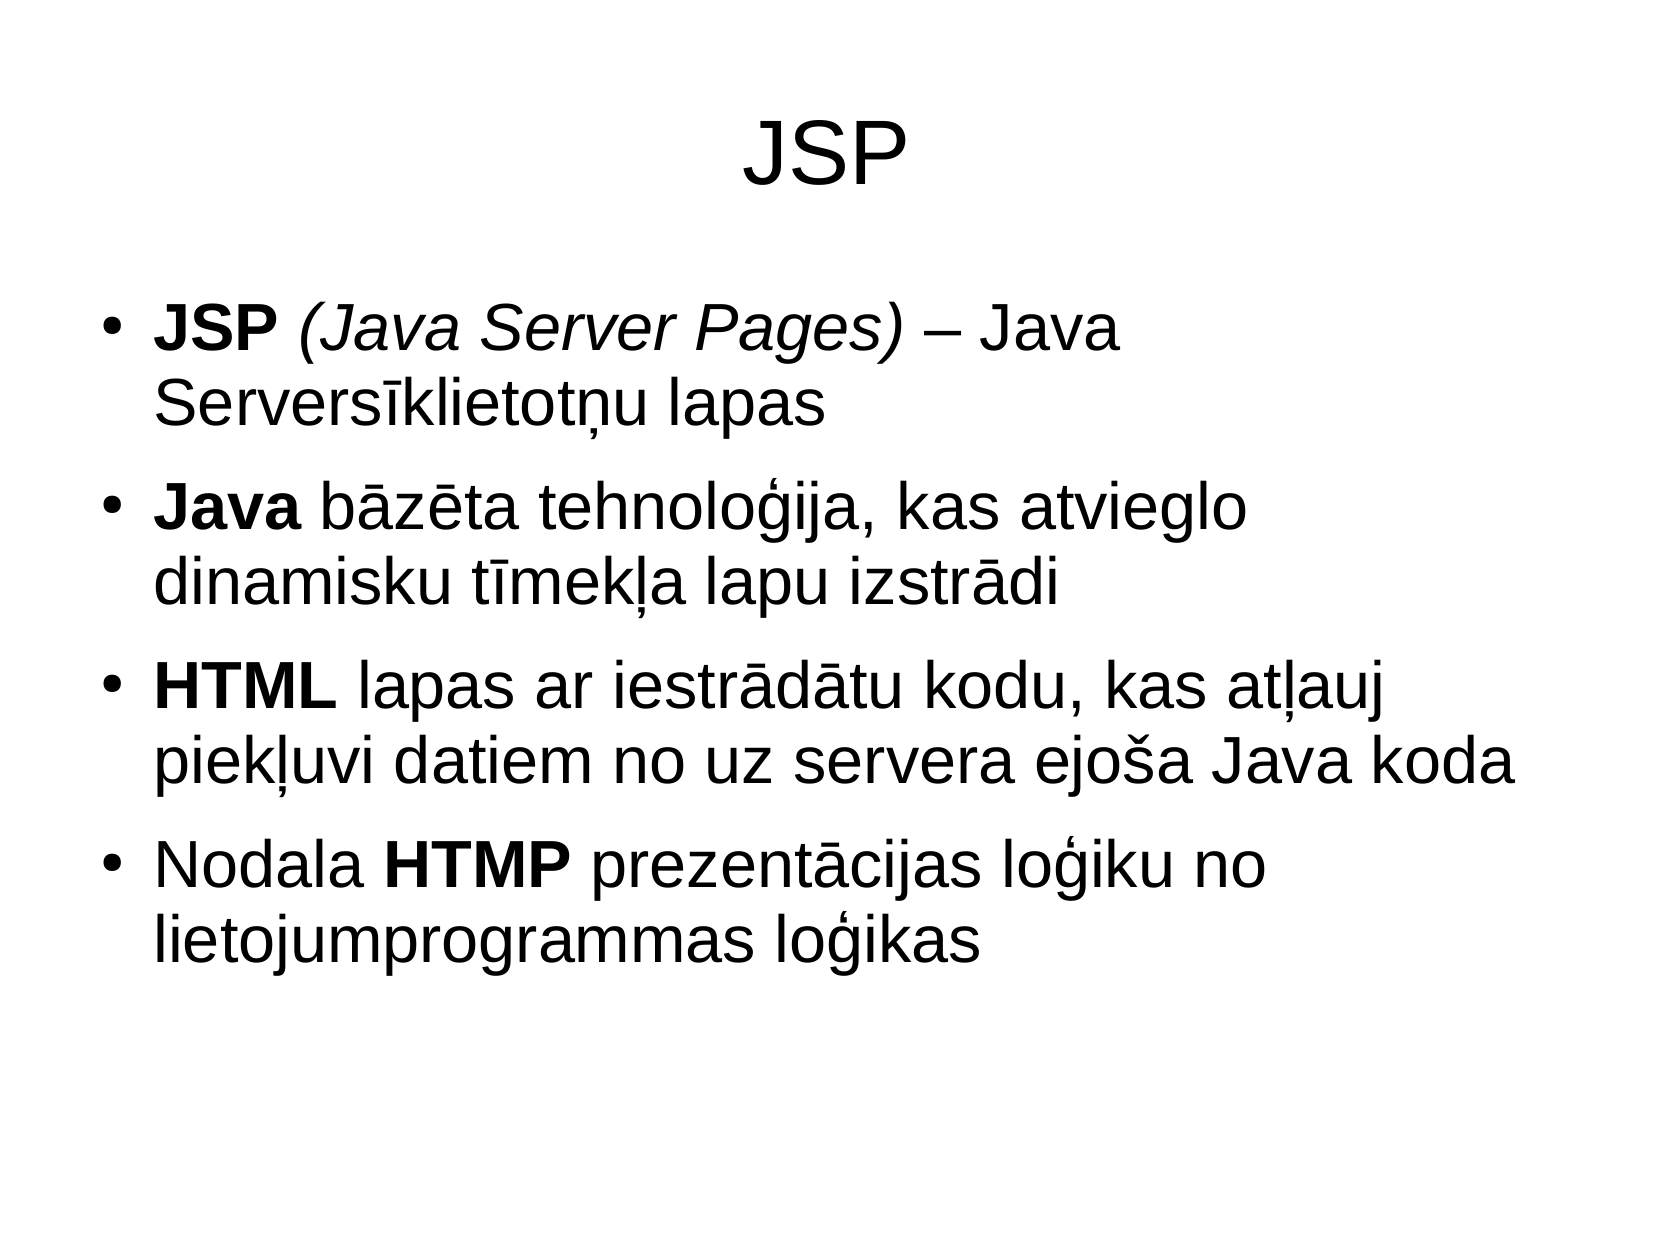

# JSP
JSP (Java Server Pages) – Java Serversīklietotņu lapas
Java bāzēta tehnoloģija, kas atvieglo dinamisku tīmekļa lapu izstrādi
HTML lapas ar iestrādātu kodu, kas atļauj piekļuvi datiem no uz servera ejoša Java koda
Nodala HTMP prezentācijas loģiku no lietojumprogrammas loģikas